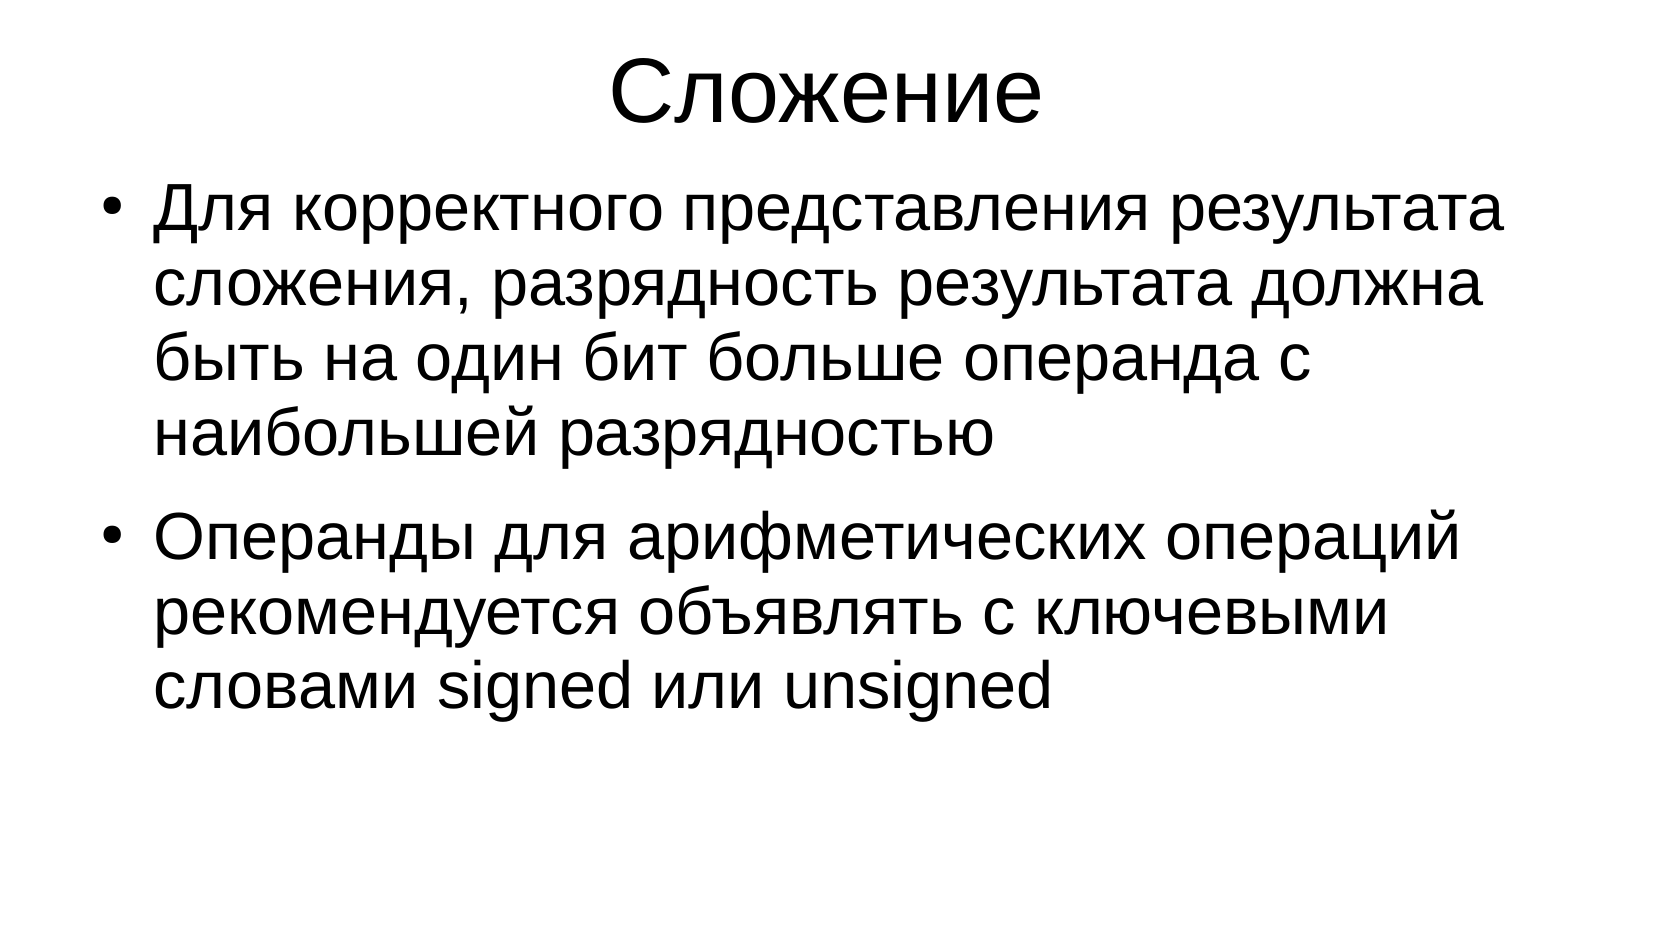

# Сложение
Для корректного представления результата сложения, разрядность результата должна быть на один бит больше операнда с наибольшей разрядностью
Операнды для арифметических операций рекомендуется объявлять с ключевыми словами signed или unsigned